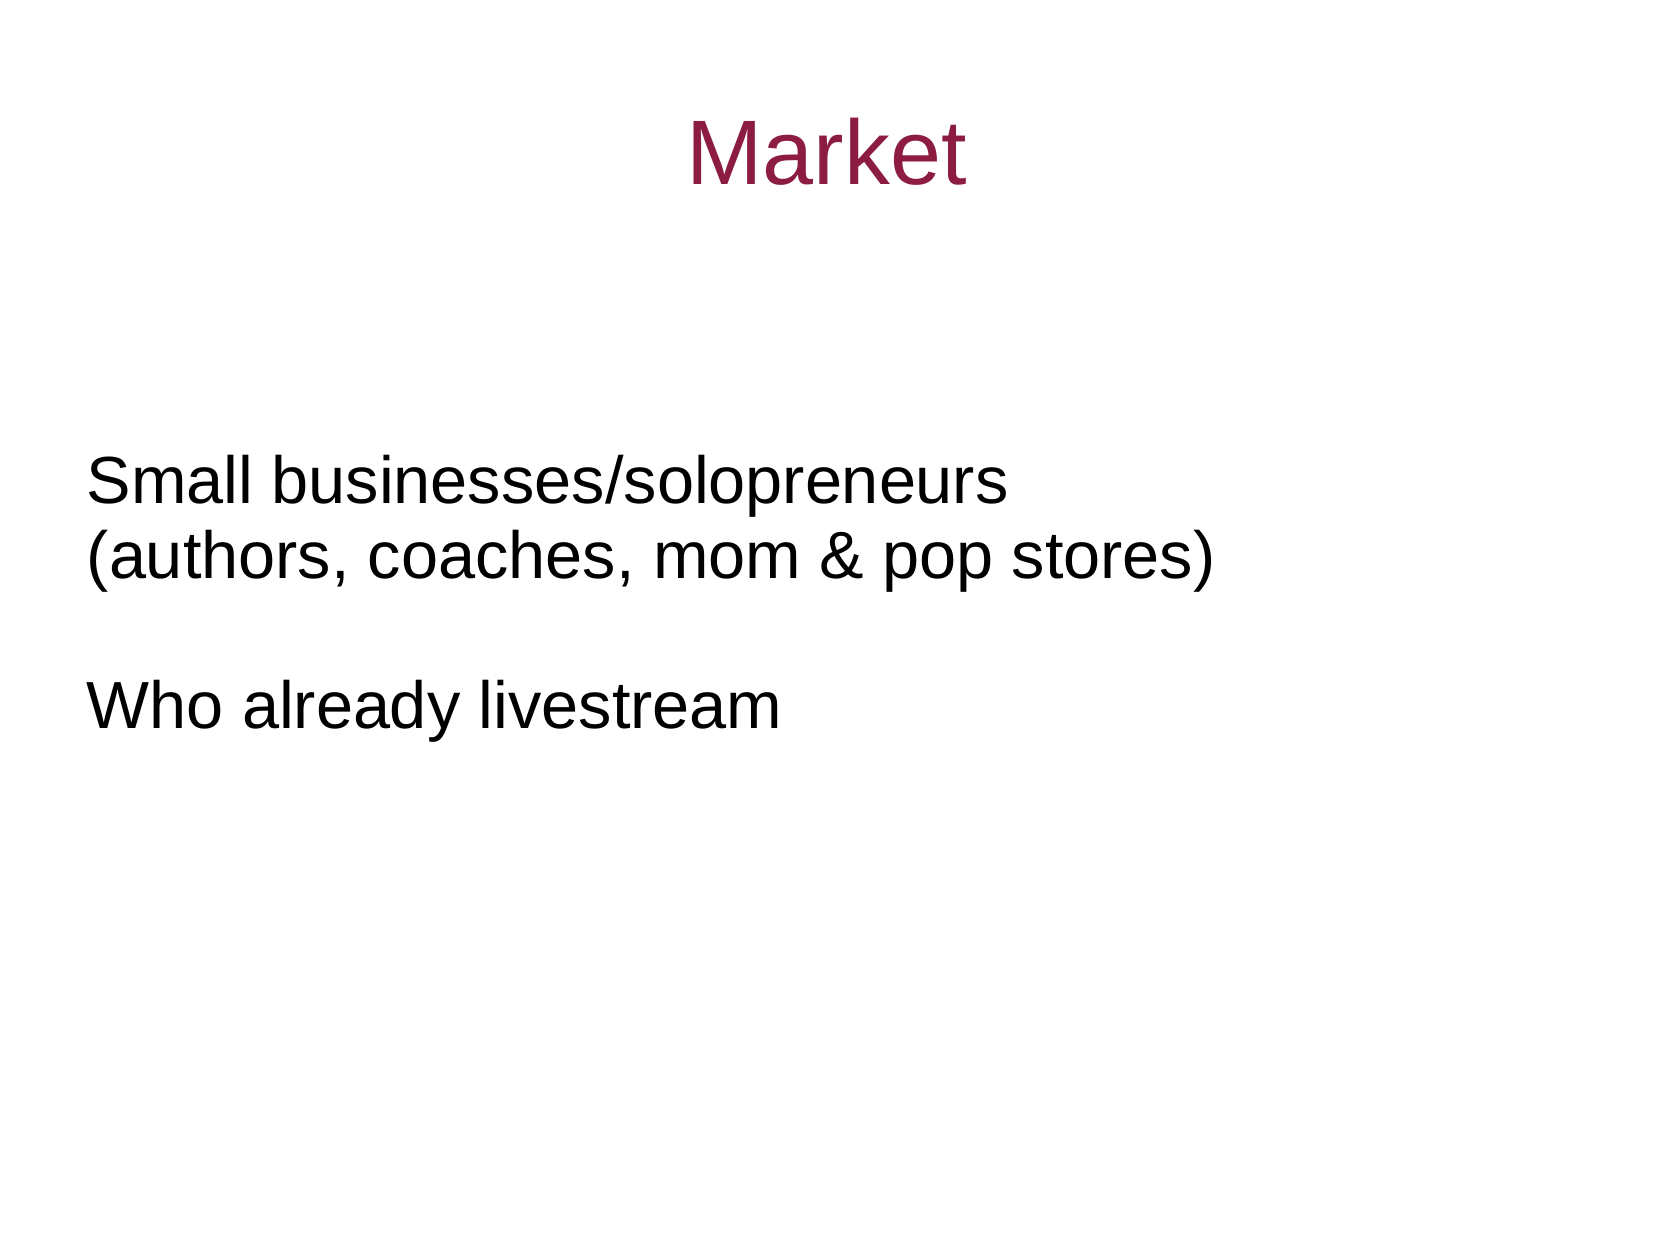

# Market
Small businesses/solopreneurs
(authors, coaches, mom & pop stores)
Who already livestream